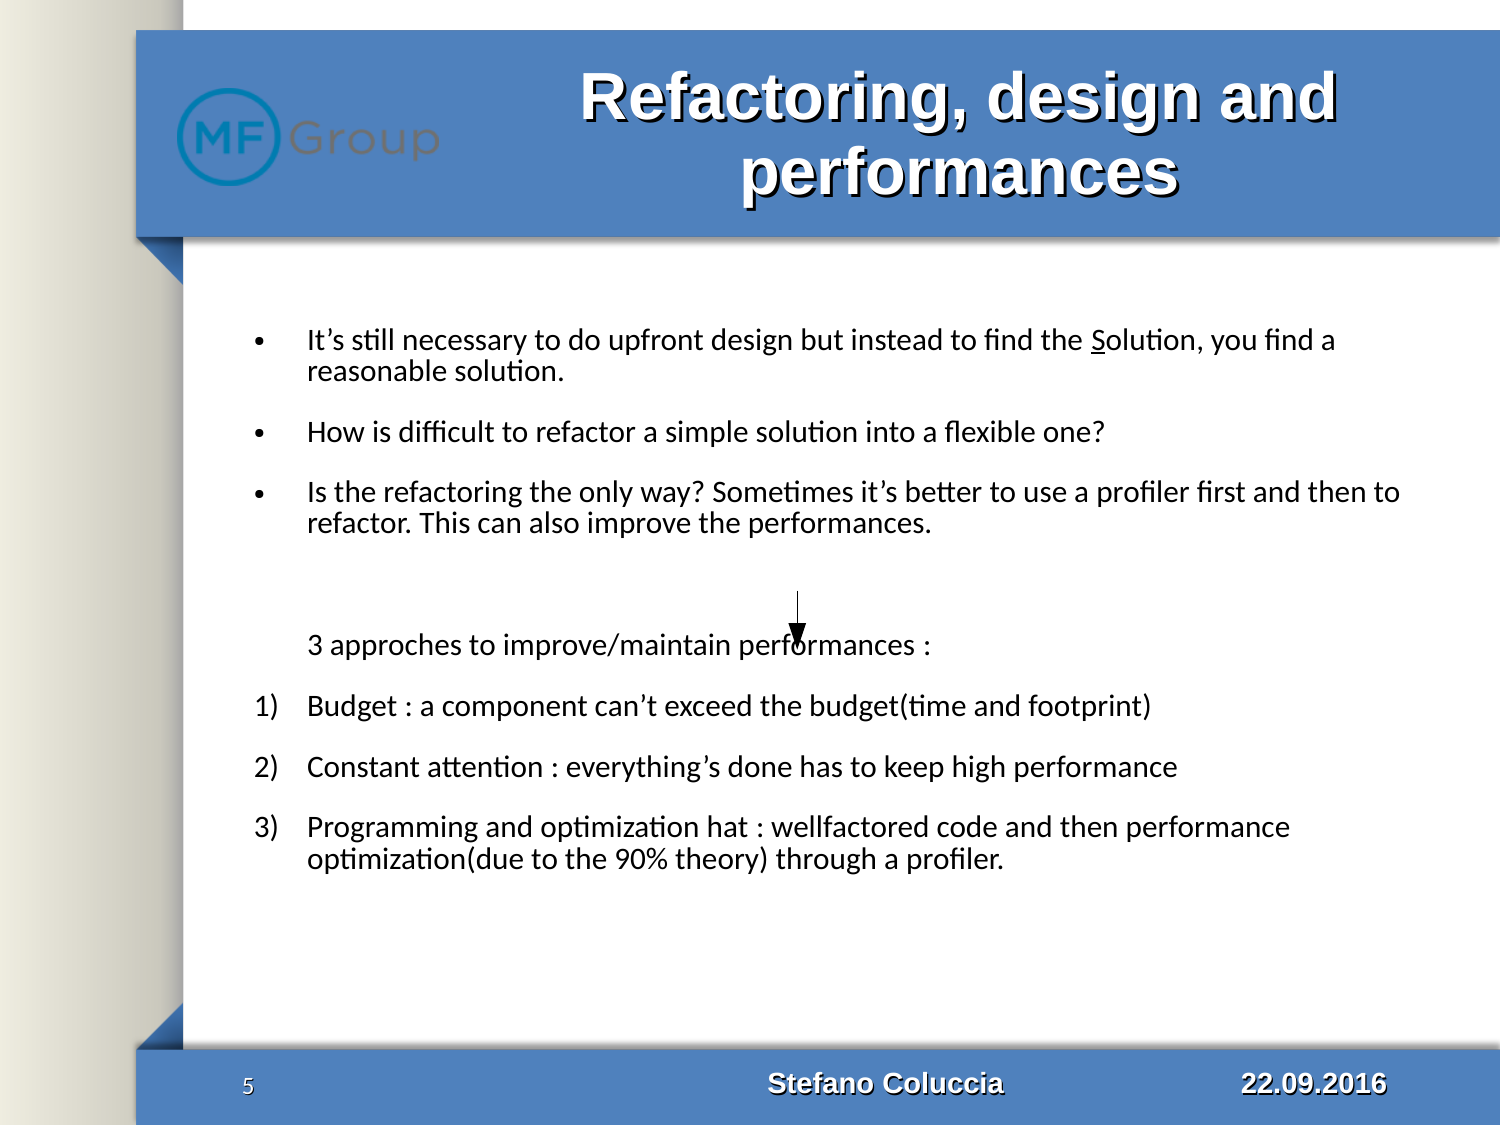

# Refactoring, design and performances
It’s still necessary to do upfront design but instead to find the Solution, you find a reasonable solution.
How is difficult to refactor a simple solution into a flexible one?
Is the refactoring the only way? Sometimes it’s better to use a profiler first and then to refactor. This can also improve the performances.
3 approches to improve/maintain performances :
Budget : a component can’t exceed the budget(time and footprint)
Constant attention : everything’s done has to keep high performance
Programming and optimization hat : wellfactored code and then performance optimization(due to the 90% theory) through a profiler.
5
Stefano Coluccia
22.09.2016